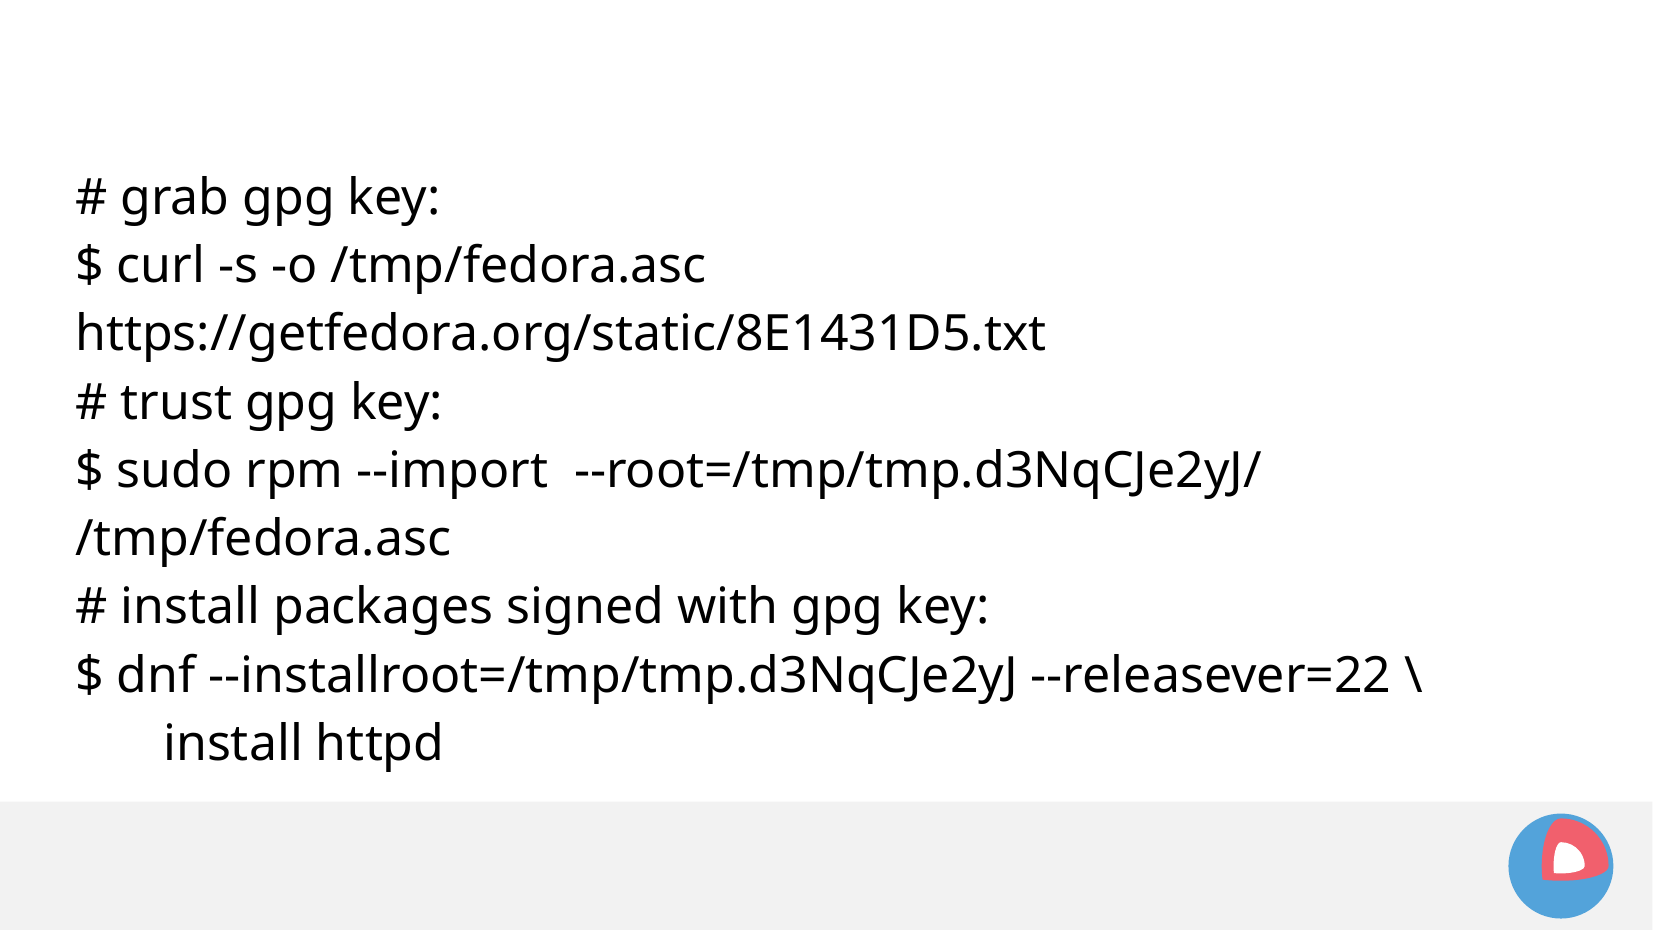

# grab gpg key:
$ curl -s -o /tmp/fedora.asc https://getfedora.org/static/8E1431D5.txt
# trust gpg key:
$ sudo rpm --import --root=/tmp/tmp.d3NqCJe2yJ/ /tmp/fedora.asc
# install packages signed with gpg key:
$ dnf --installroot=/tmp/tmp.d3NqCJe2yJ --releasever=22 \
	 install httpd